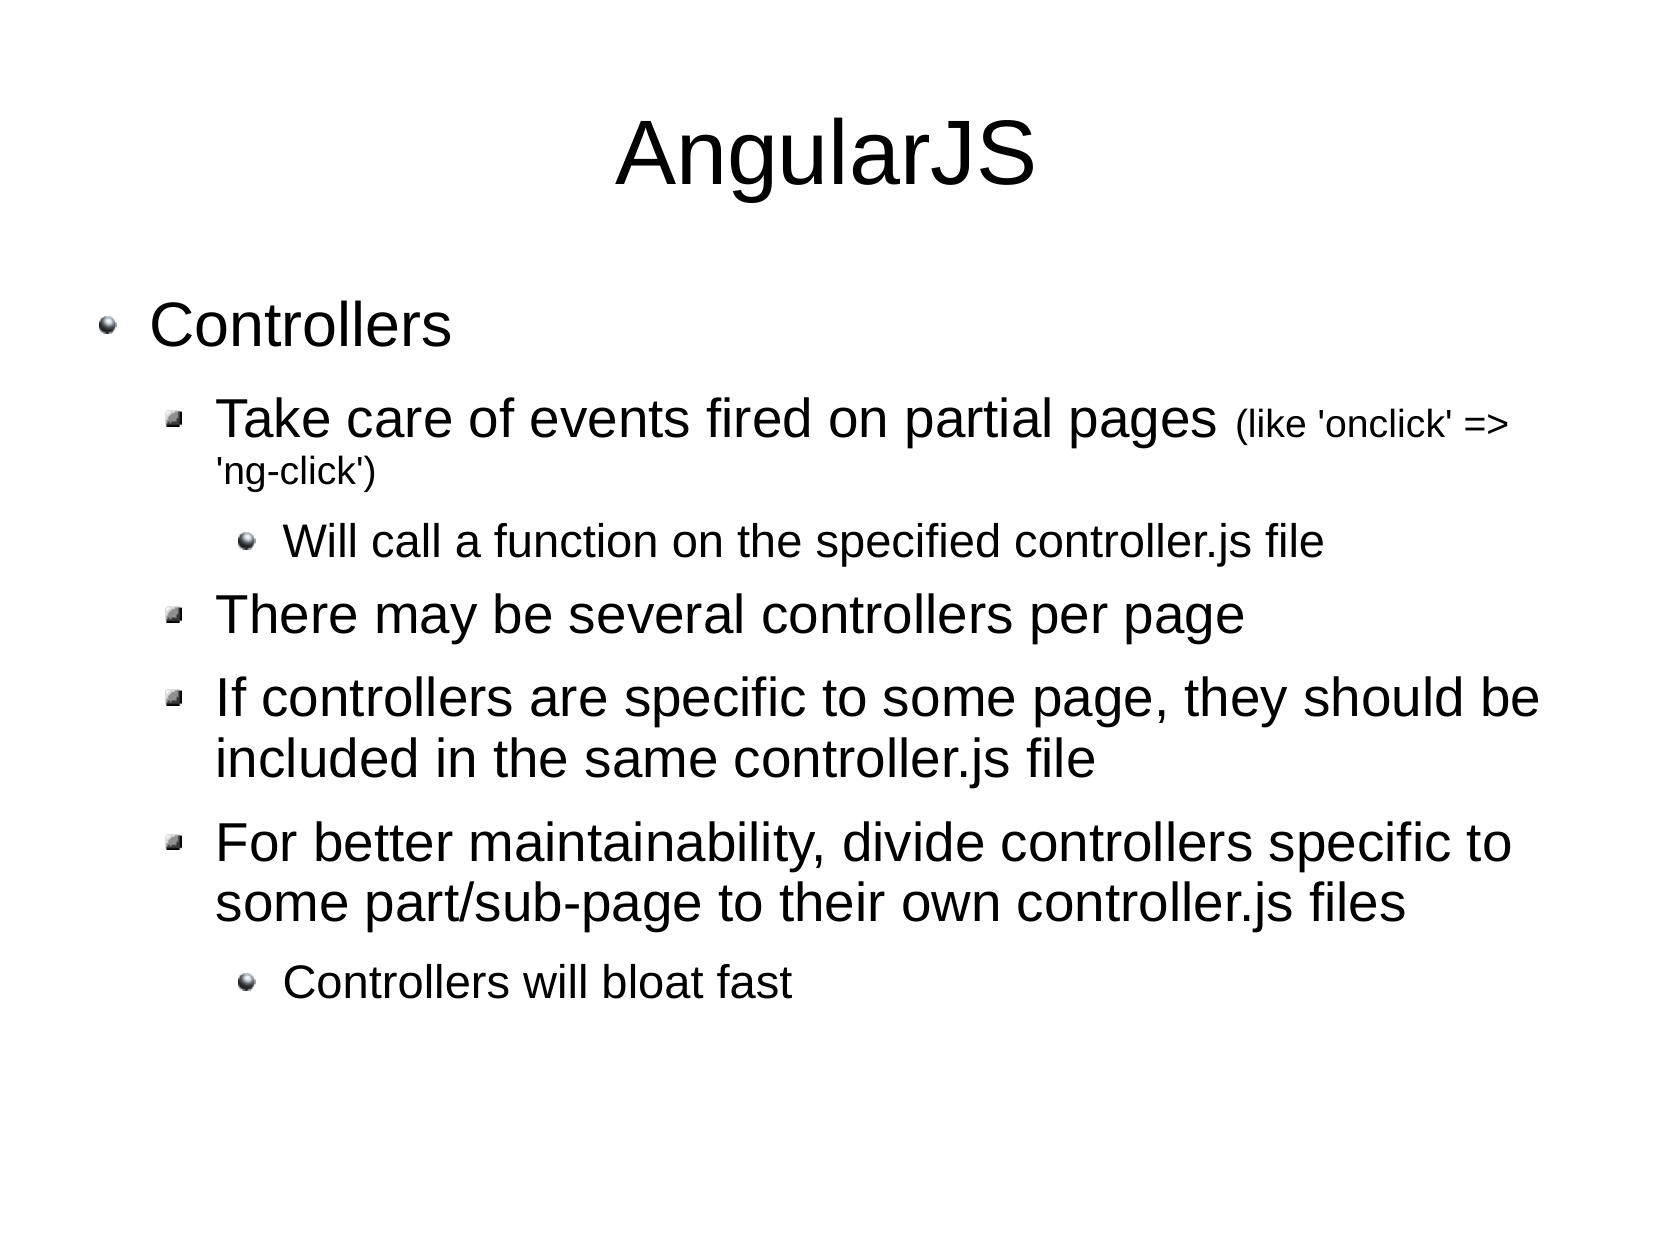

# AngularJS
Controllers
Take care of events fired on partial pages (like 'onclick' => 'ng-click')
Will call a function on the specified controller.js file
There may be several controllers per page
If controllers are specific to some page, they should be included in the same controller.js file
For better maintainability, divide controllers specific to some part/sub-page to their own controller.js files
Controllers will bloat fast